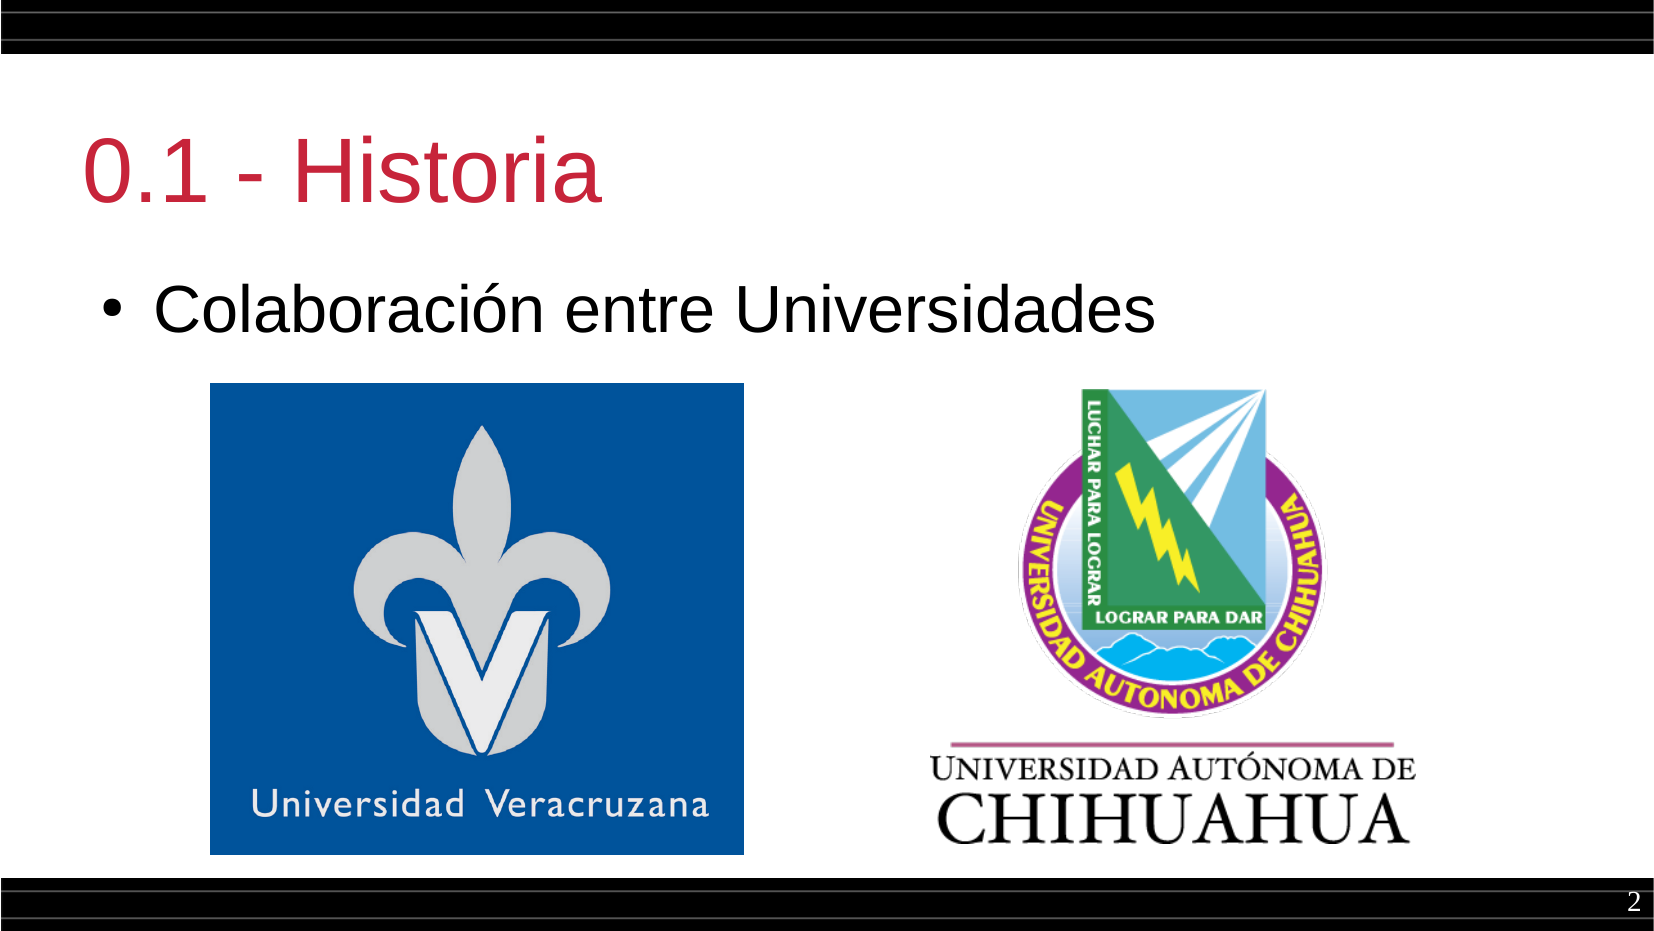

# 0.1 - Historia
Colaboración entre Universidades